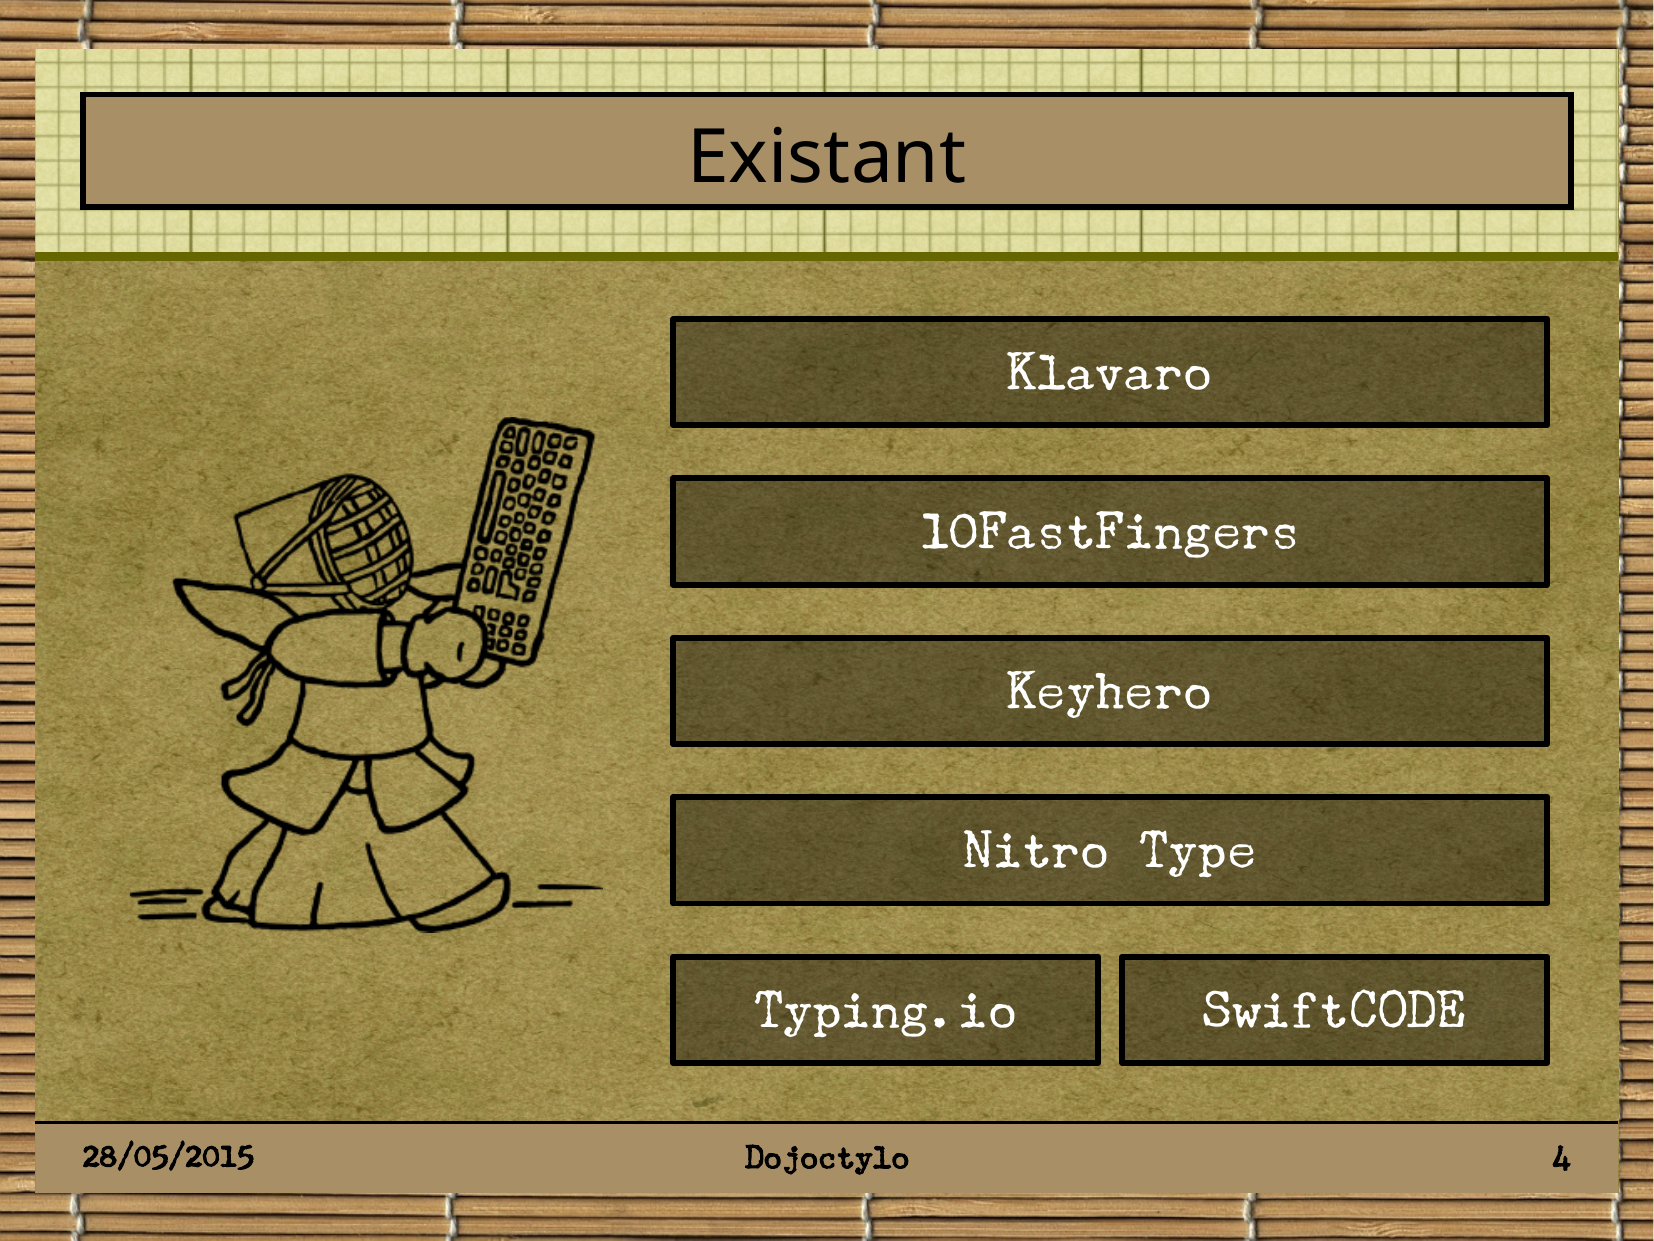

# Existant
Klavaro
10FastFingers
Keyhero
Nitro Type
Typing.io
SwiftCODE
09/04/2015
Dojoctylo
4